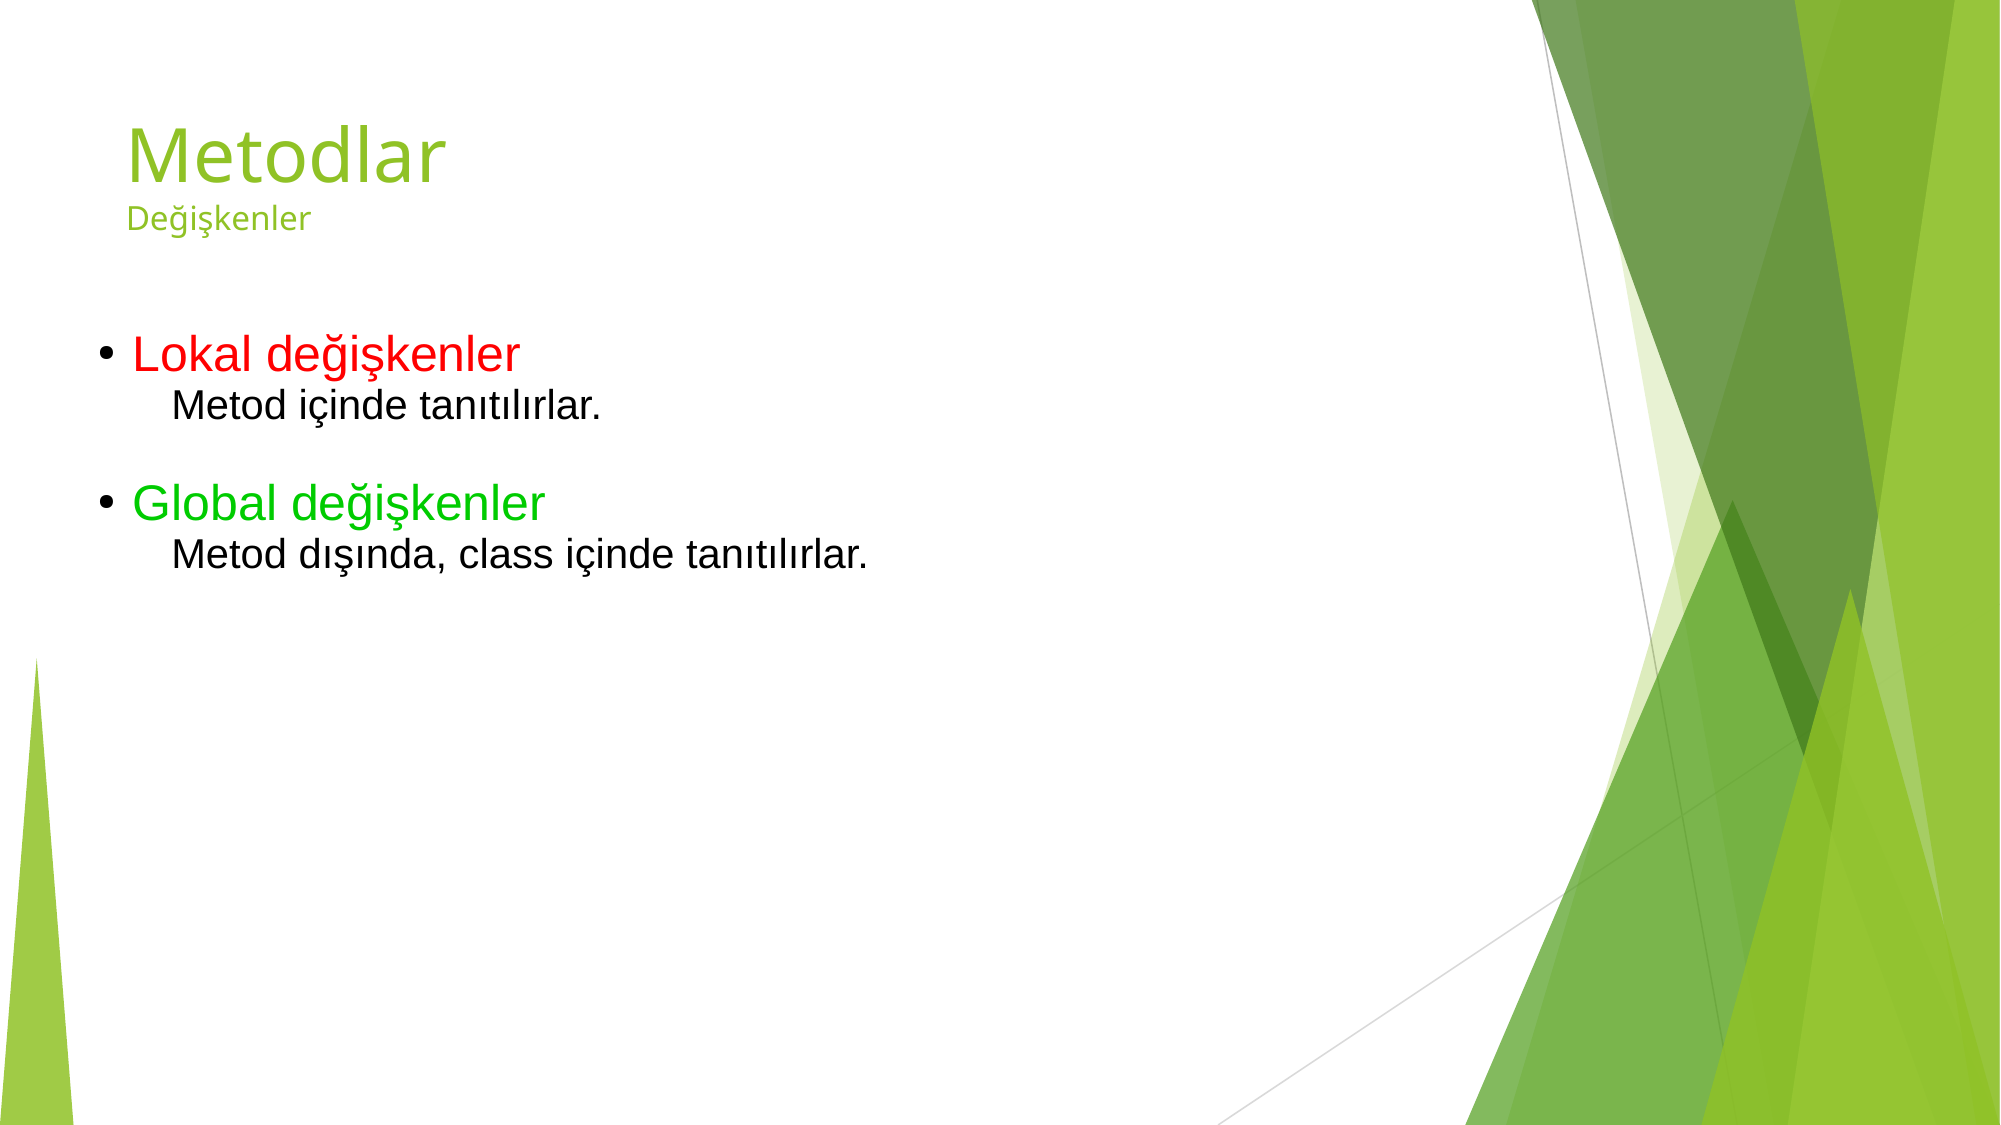

# Metodlar Değişkenler
Lokal değişkenler
	Metod içinde tanıtılırlar.
Global değişkenler
	Metod dışında, class içinde tanıtılırlar.